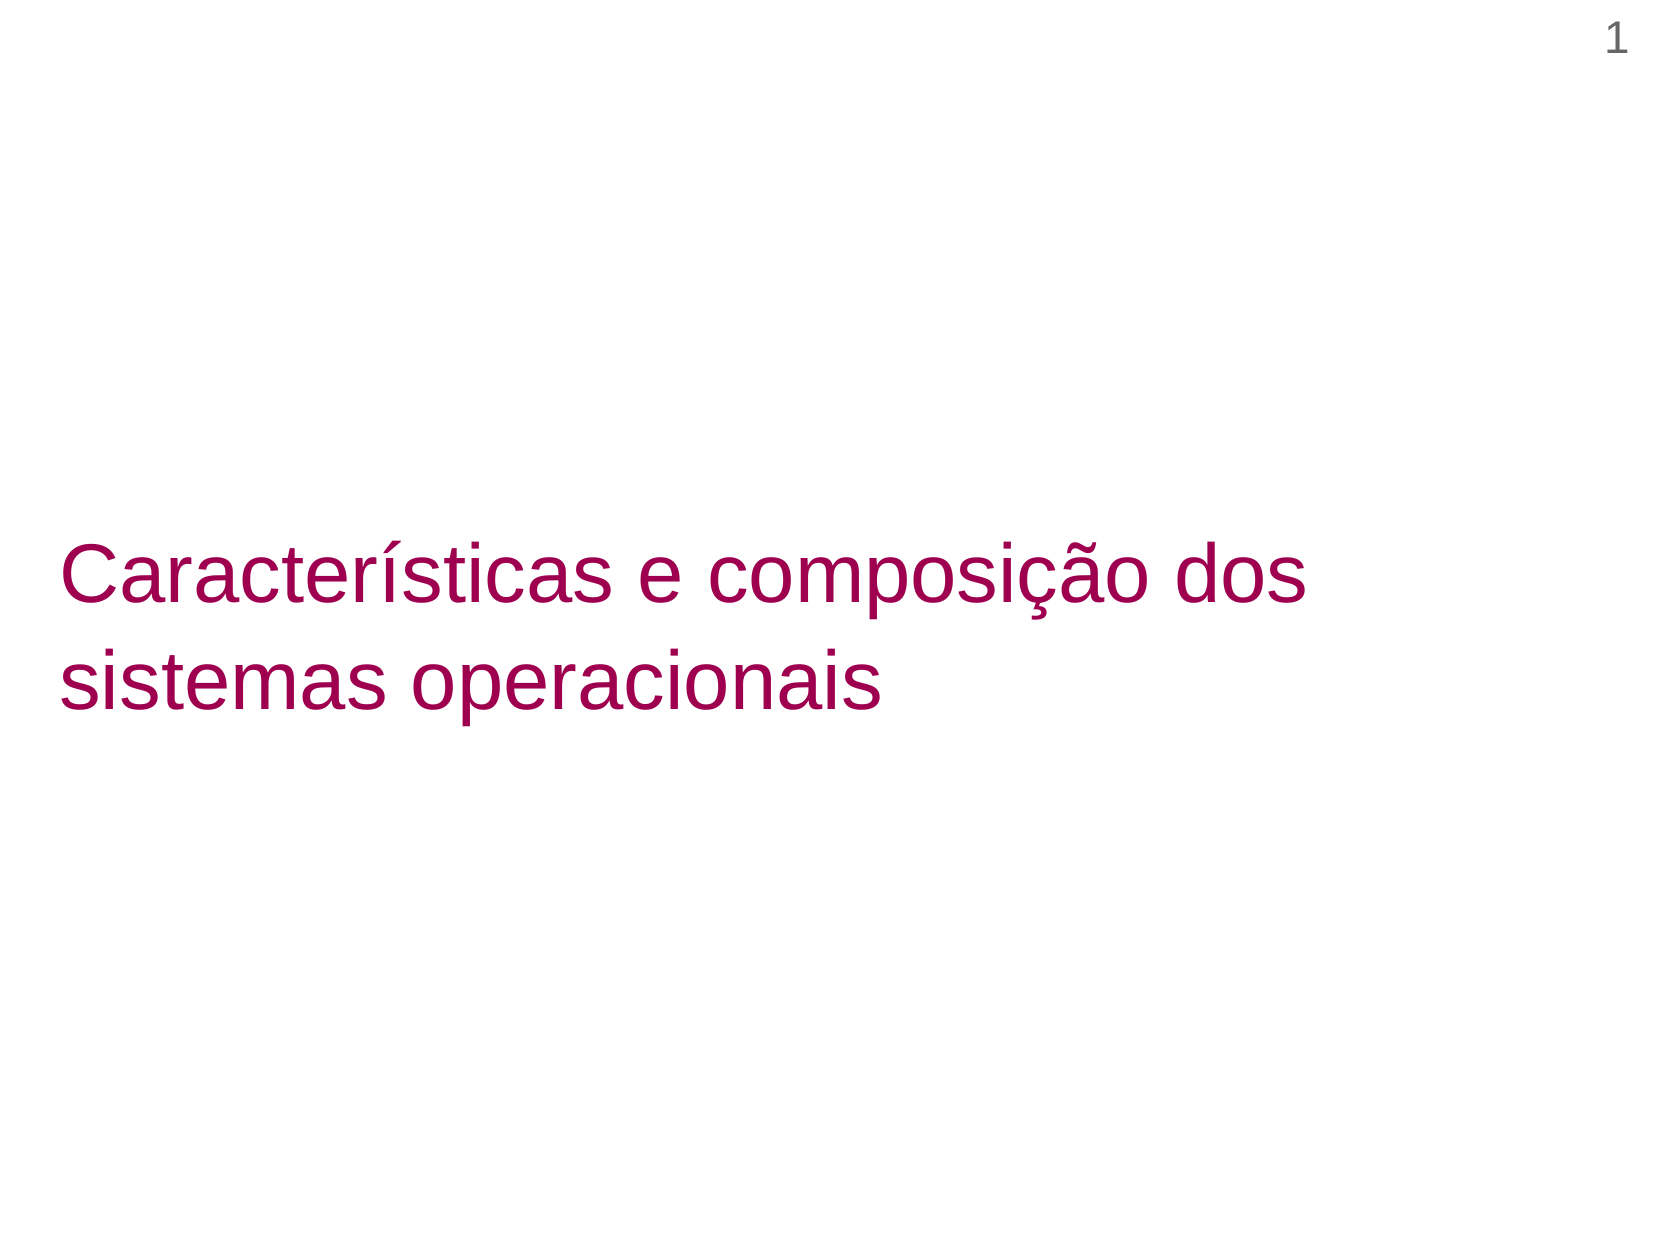

1
# Características e composição dos sistemas operacionais